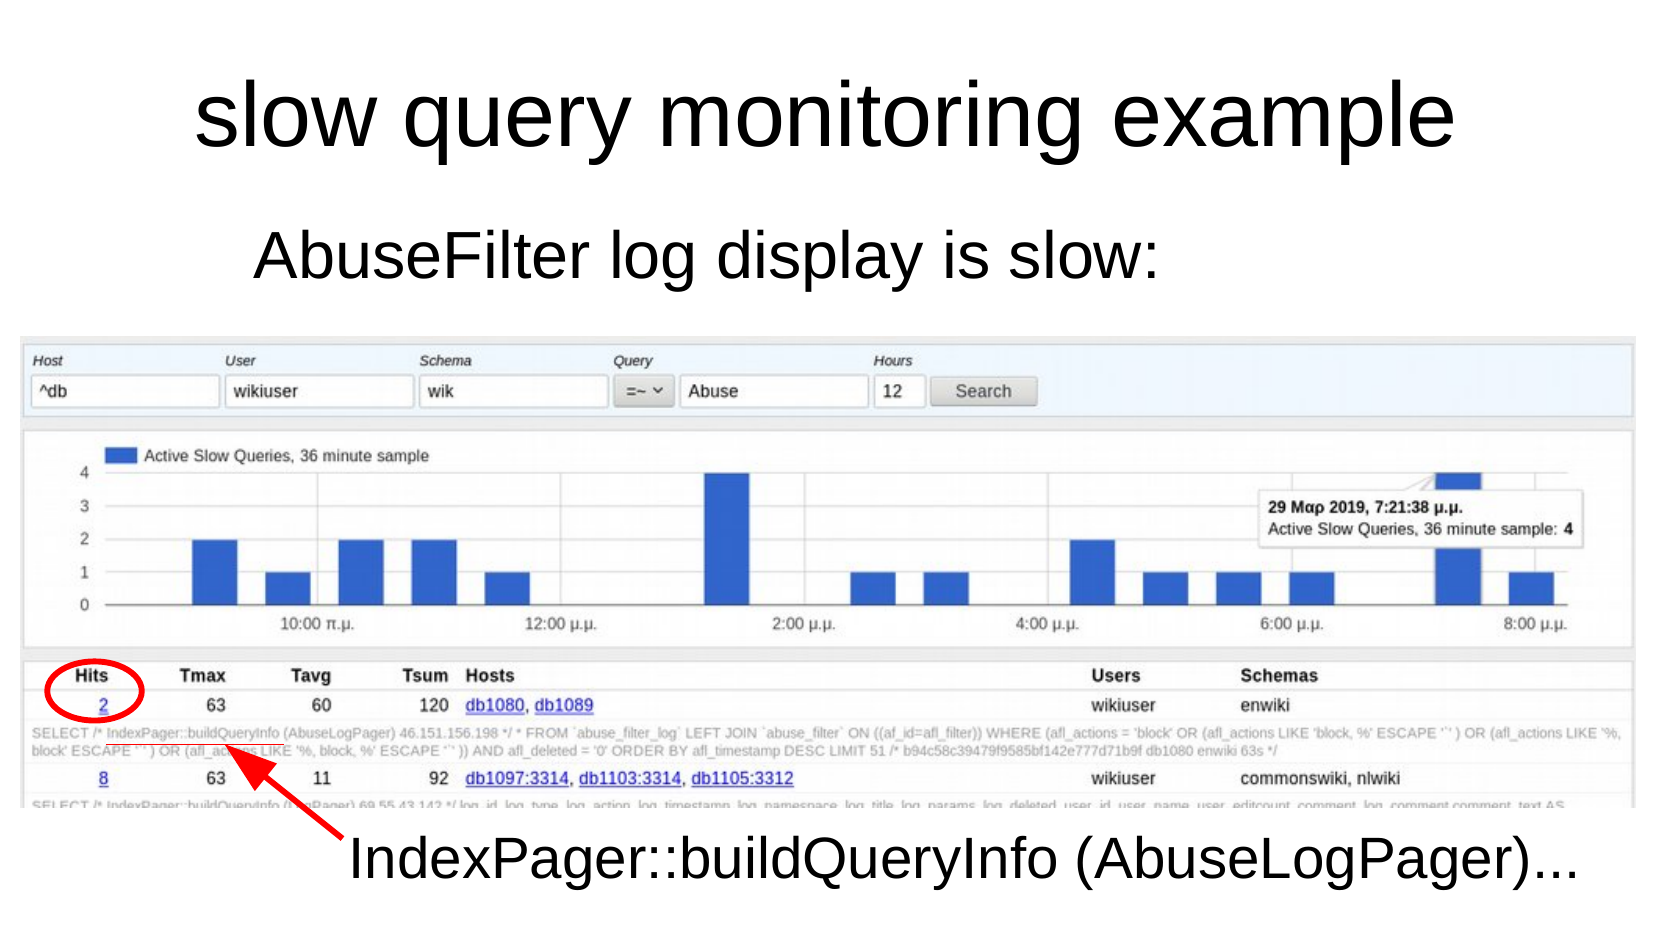

# slow query monitoring example
AbuseFilter log display is slow:
IndexPager::buildQueryInfo (AbuseLogPager)...